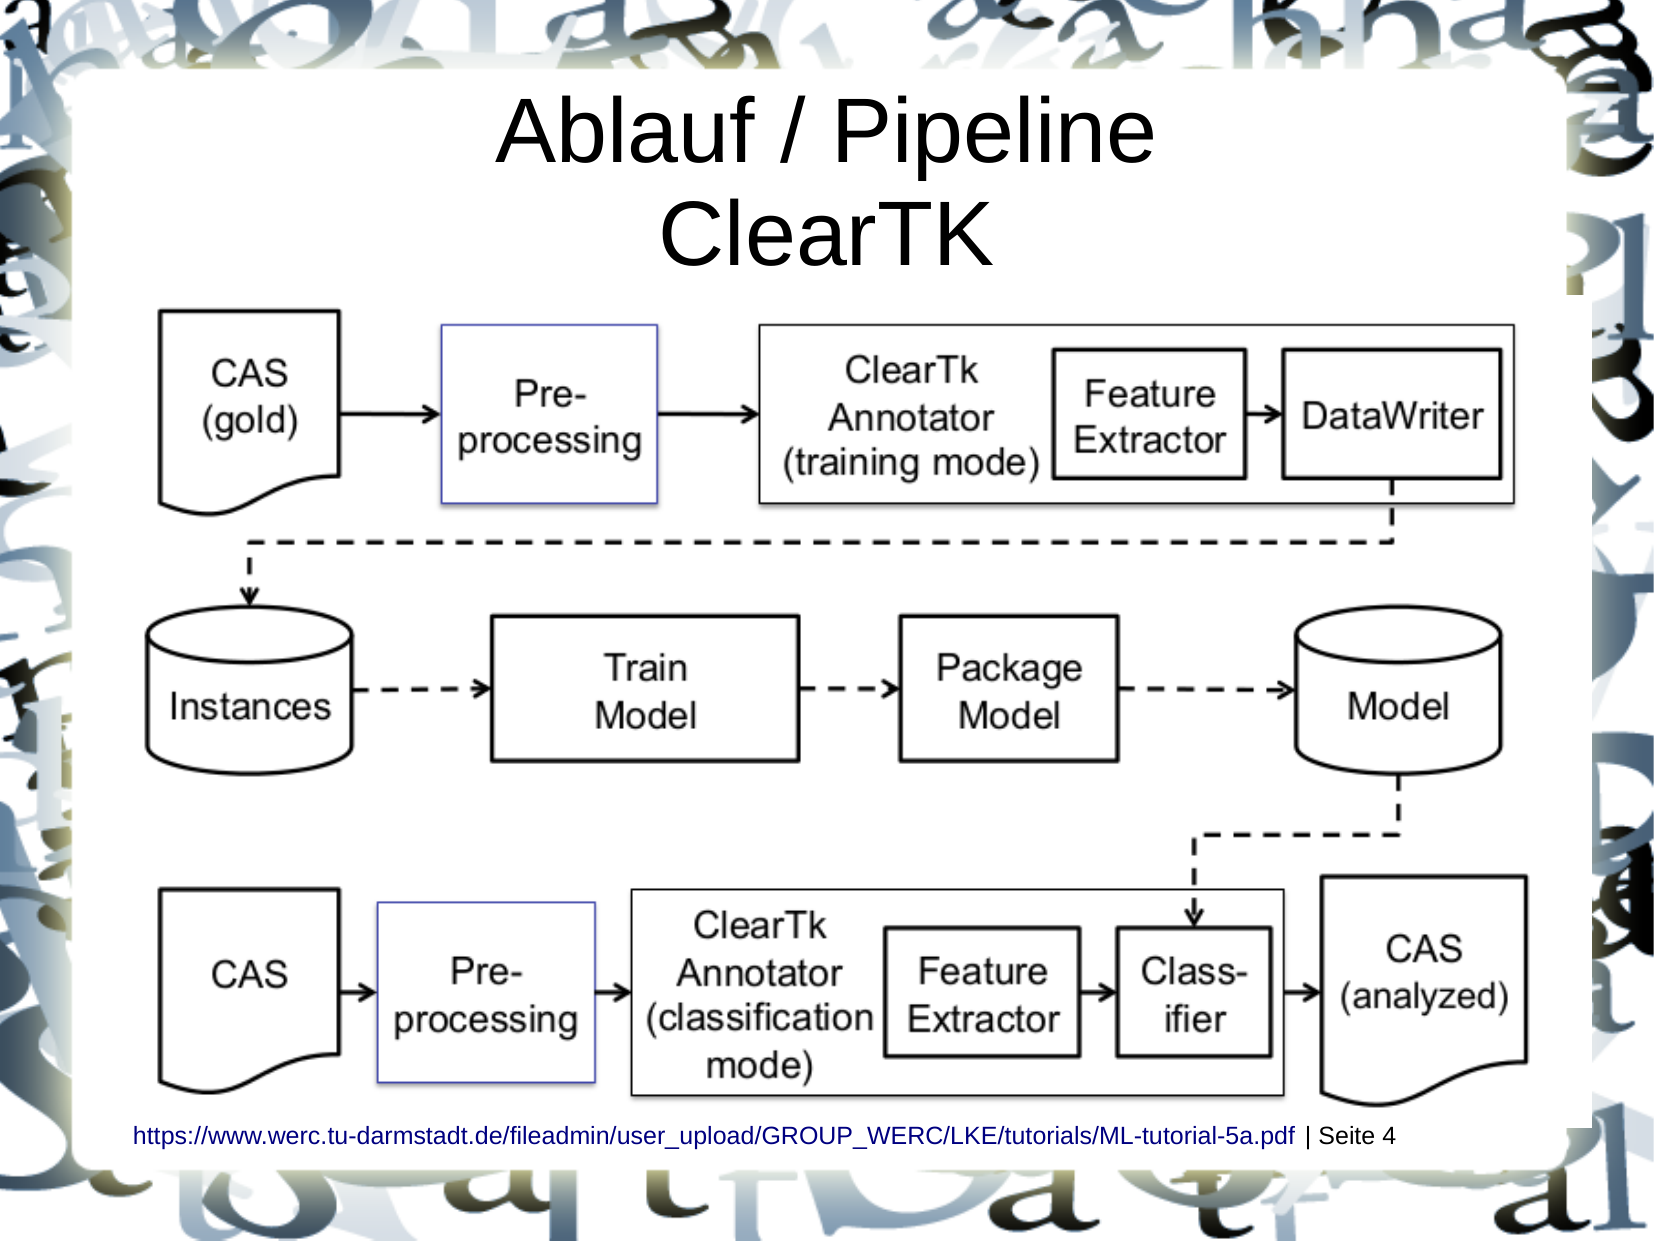

# Ablauf / Pipeline ClearTK
https://www.werc.tu-darmstadt.de/fileadmin/user_upload/GROUP_WERC/LKE/tutorials/ML-tutorial-5a.pdf | Seite 4